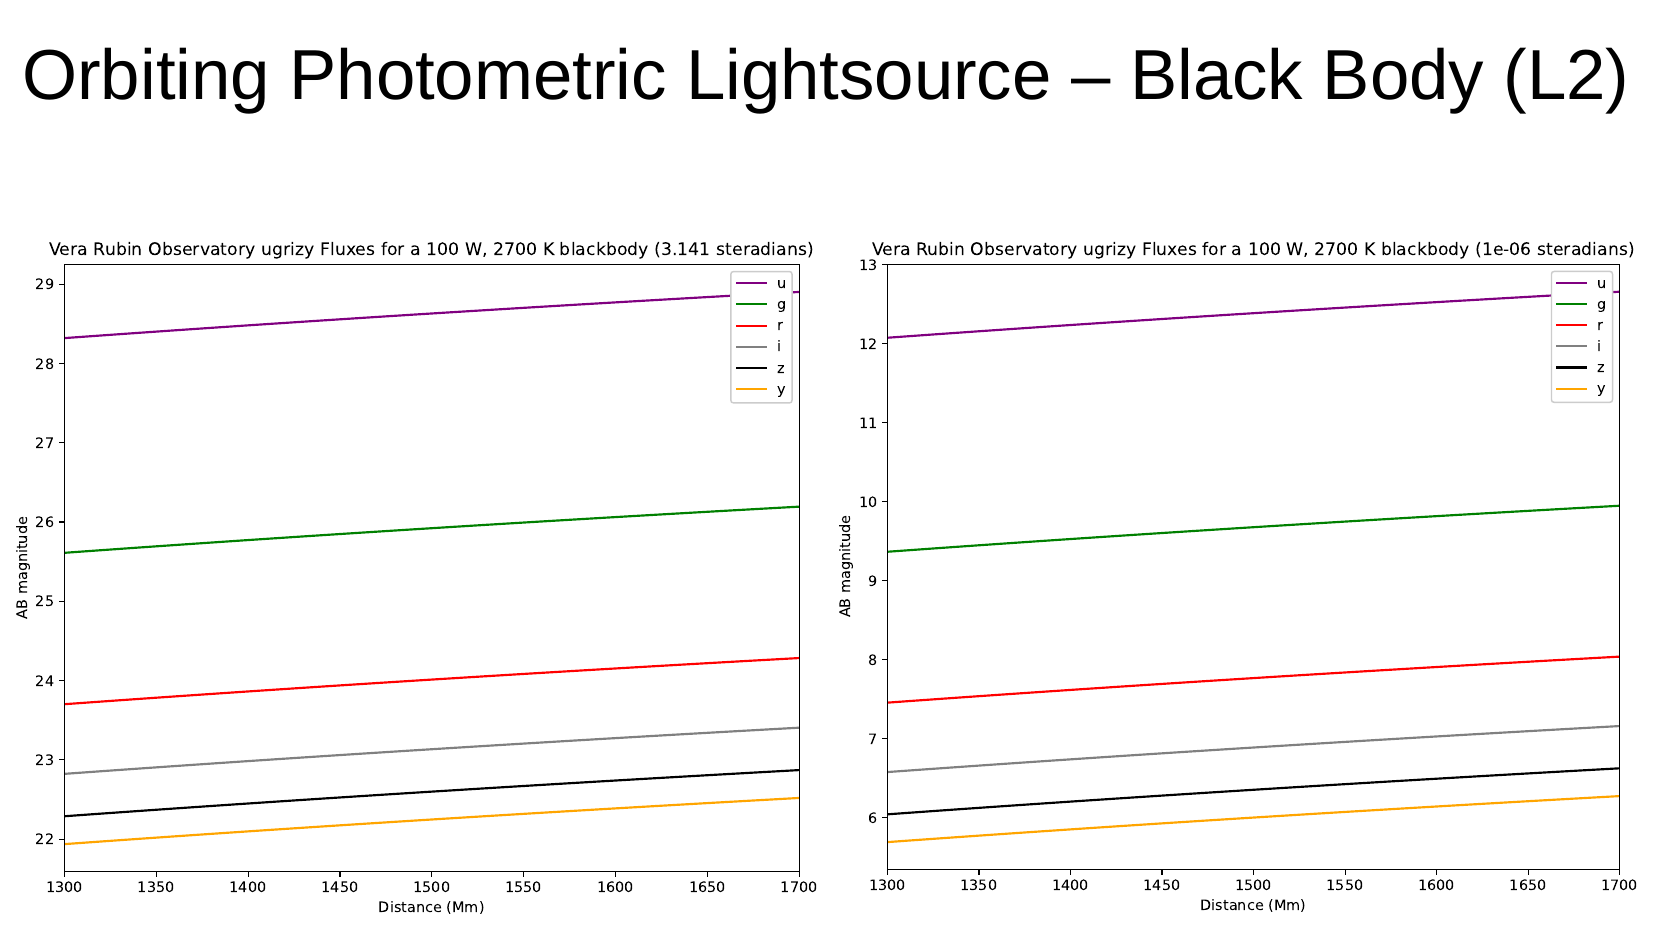

# Orbiting Photometric Lightsource – Black Body (L2)